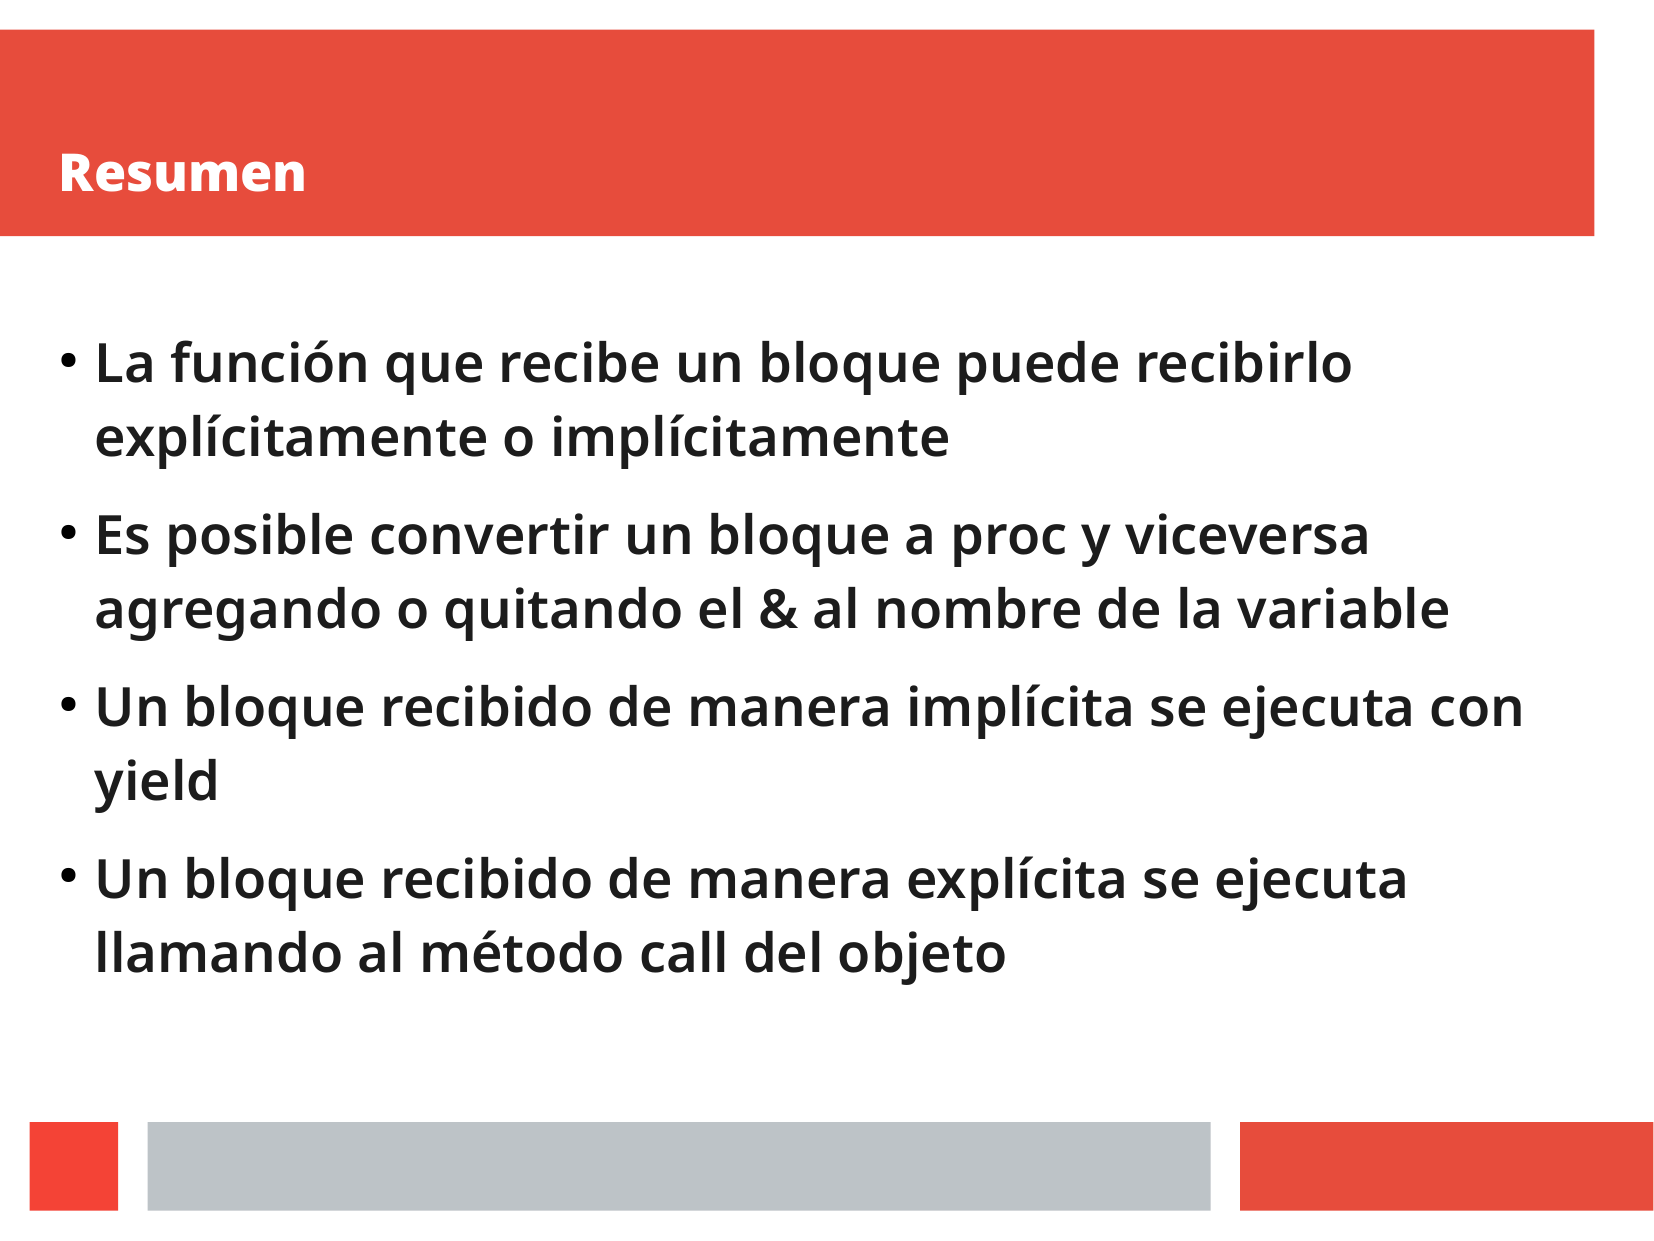

# Resumen
La función que recibe un bloque puede recibirlo explícitamente o implícitamente
Es posible convertir un bloque a proc y viceversa agregando o quitando el & al nombre de la variable
Un bloque recibido de manera implícita se ejecuta con yield
Un bloque recibido de manera explícita se ejecuta llamando al método call del objeto